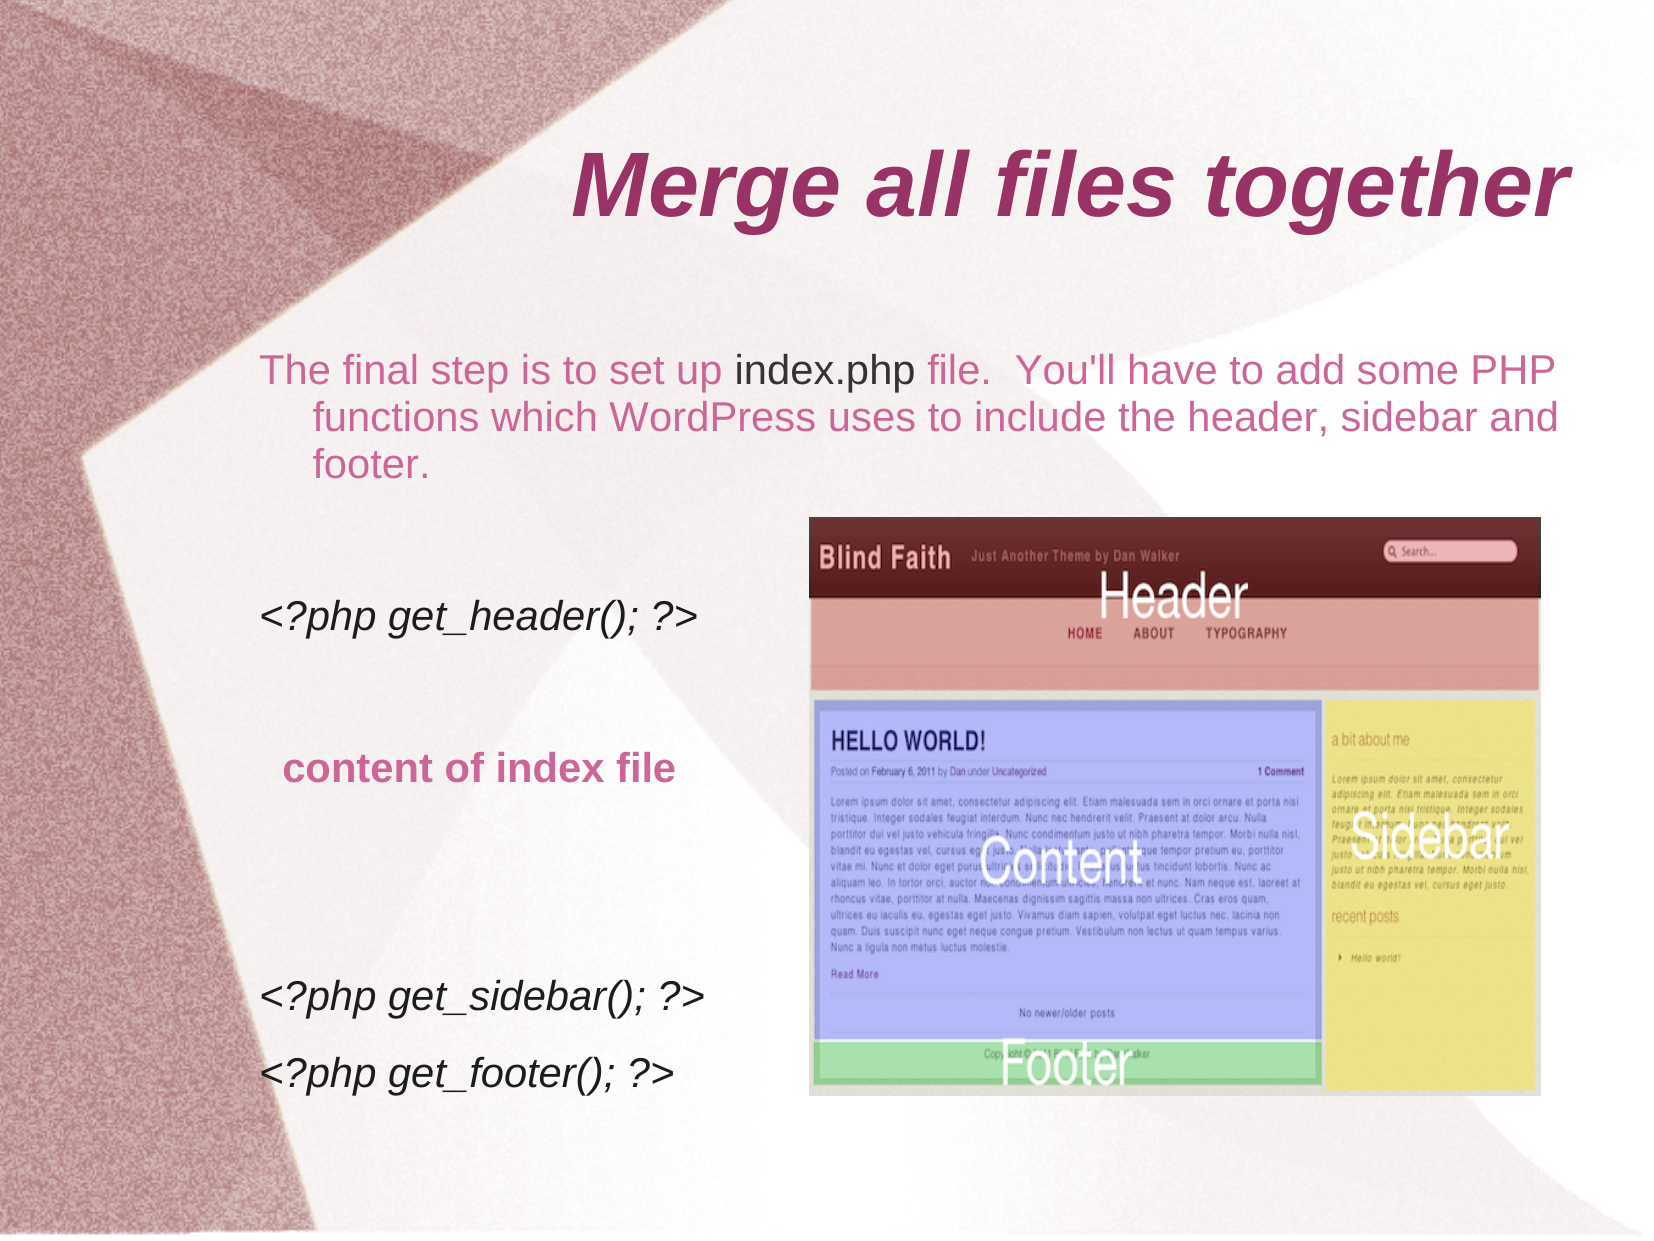

# Merge all files together
The final step is to set up index.php file. You'll have to add some PHP functions which WordPress uses to include the header, sidebar and footer.
<?php get_header(); ?>
 content of index file
<?php get_sidebar(); ?>
<?php get_footer(); ?>